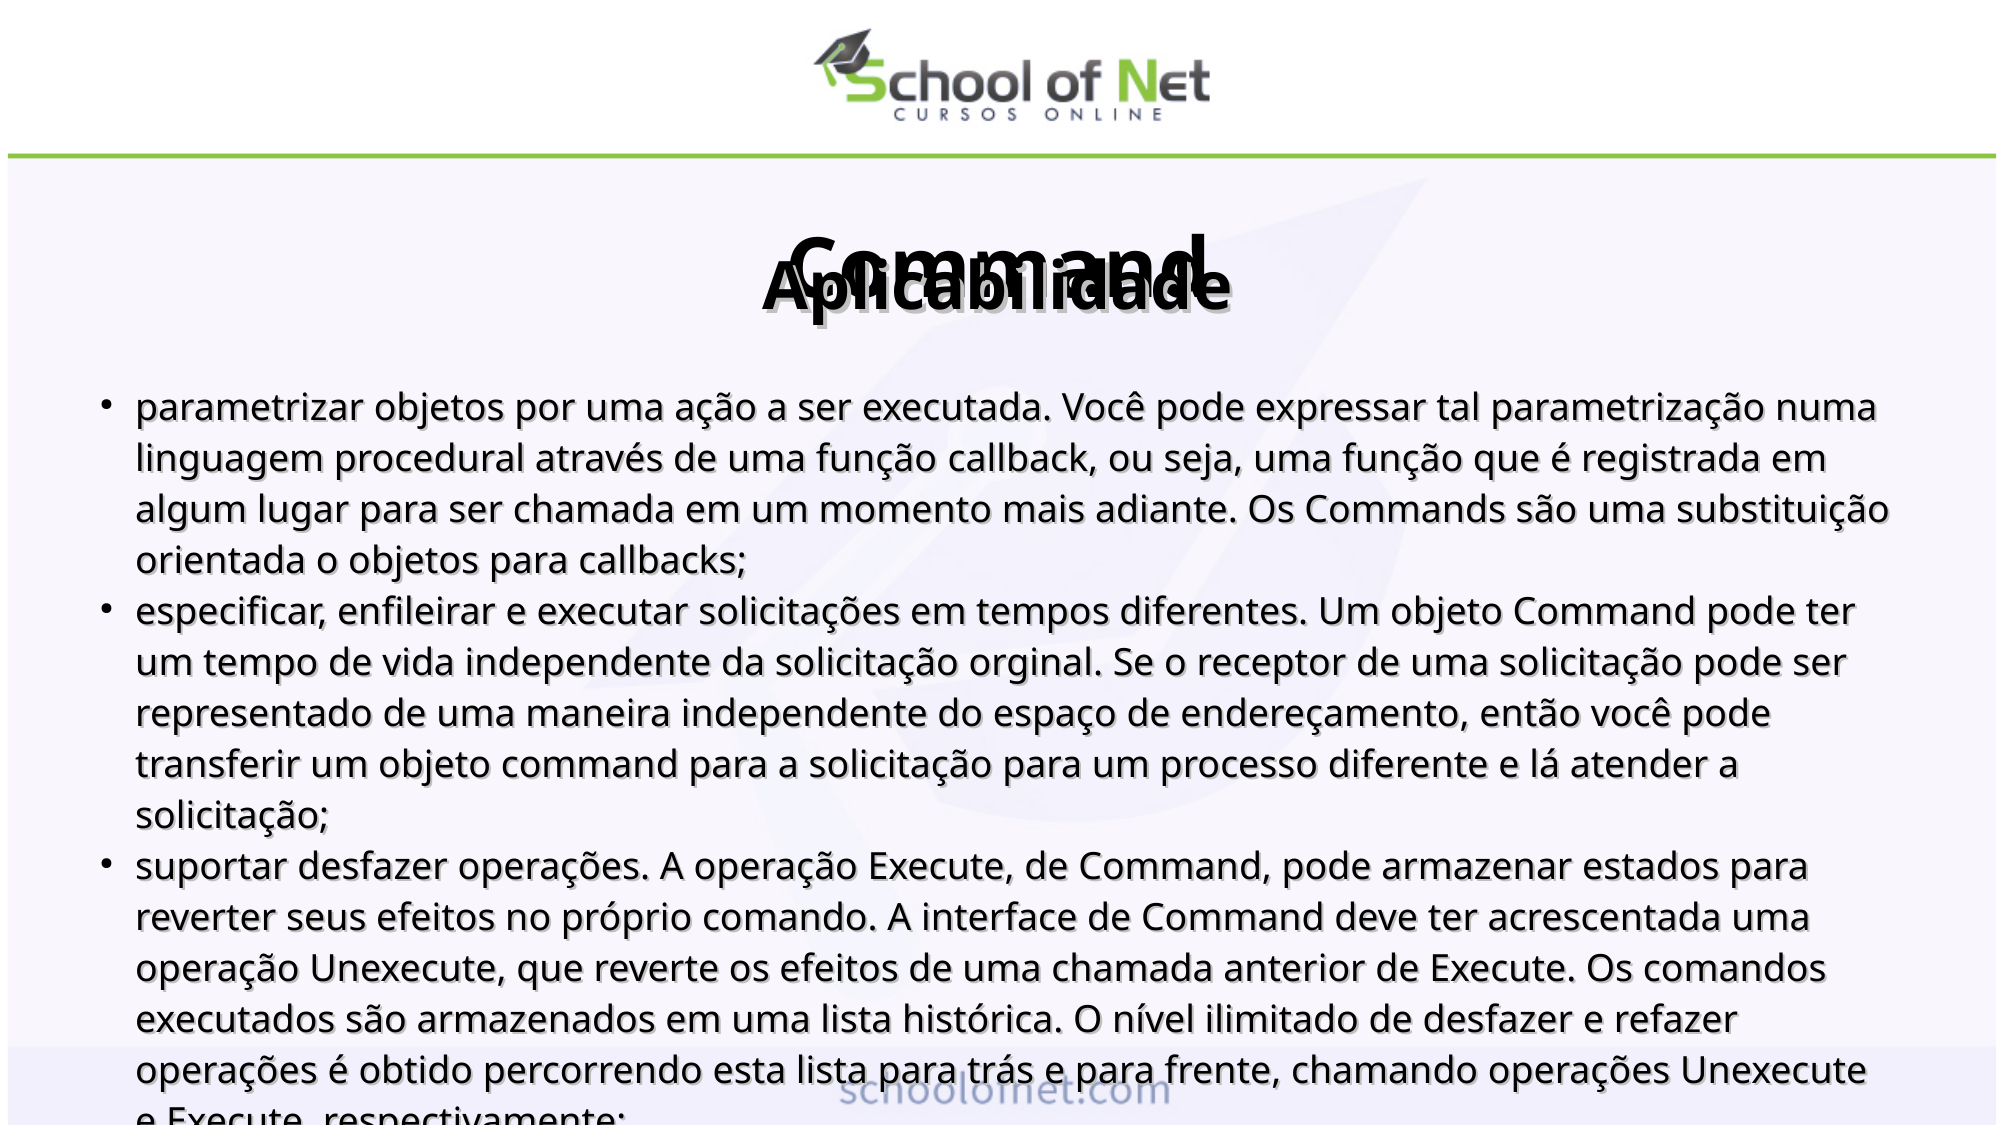

# Command
Aplicabilidade
parametrizar objetos por uma ação a ser executada. Você pode expressar tal parametrização numa linguagem procedural através de uma função callback, ou seja, uma função que é registrada em algum lugar para ser chamada em um momento mais adiante. Os Commands são uma substituição orientada o objetos para callbacks;
especificar, enfileirar e executar solicitações em tempos diferentes. Um objeto Command pode ter um tempo de vida independente da solicitação orginal. Se o receptor de uma solicitação pode ser representado de uma maneira independente do espaço de endereçamento, então você pode transferir um objeto command para a solicitação para um processo diferente e lá atender a solicitação;
suportar desfazer operações. A operação Execute, de Command, pode armazenar estados para reverter seus efeitos no próprio comando. A interface de Command deve ter acrescentada uma operação Unexecute, que reverte os efeitos de uma chamada anterior de Execute. Os comandos executados são armazenados em uma lista histórica. O nível ilimitado de desfazer e refazer operações é obtido percorrendo esta lista para trás e para frente, chamando operações Unexecute e Execute, respectivamente;